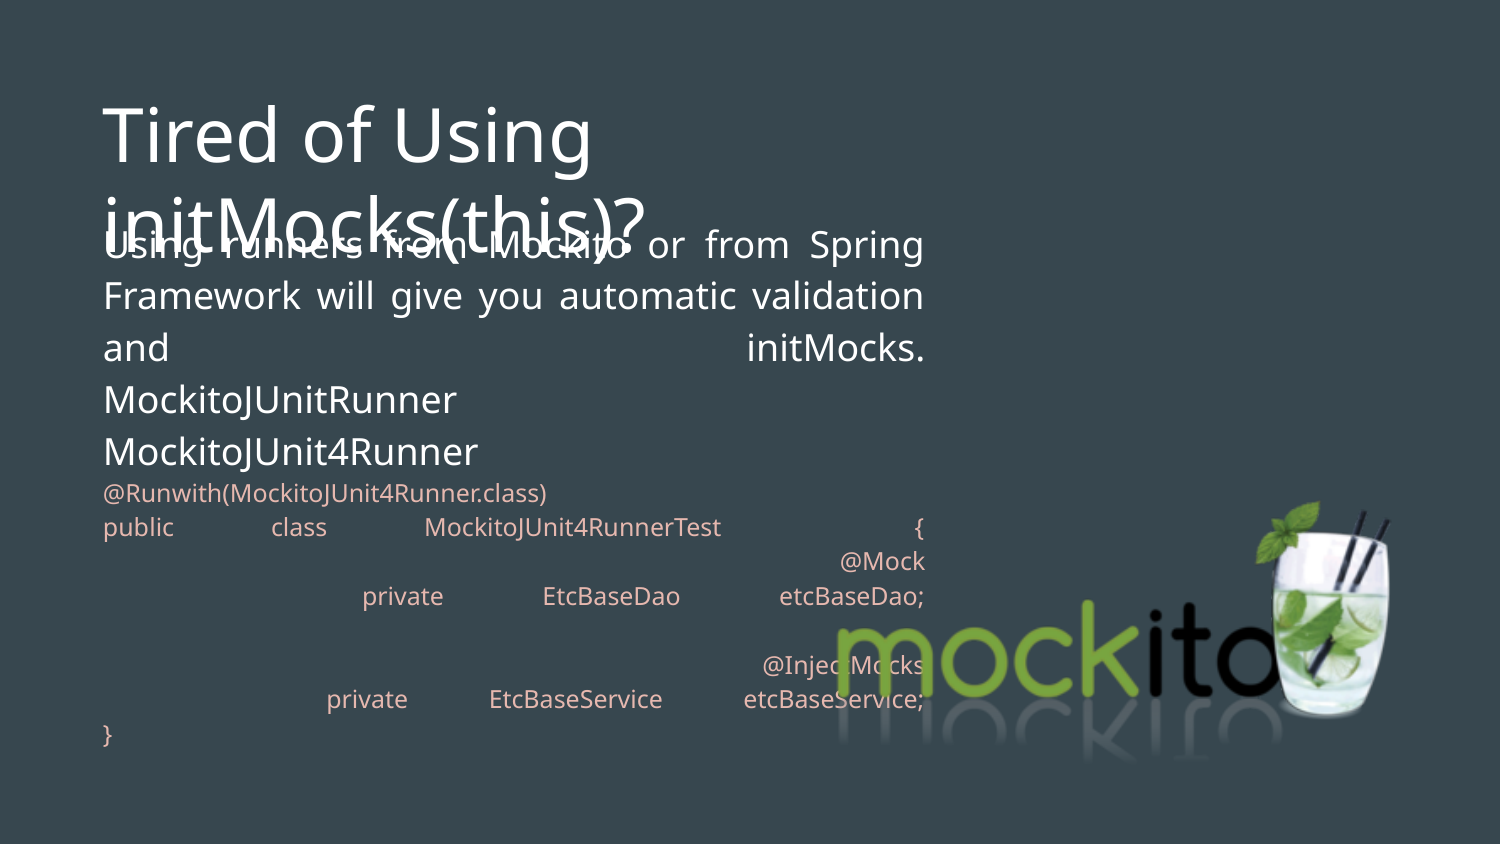

# Tired of Using initMocks(this)?
Using runners from Mockito or from Spring Framework will give you automatic validation and initMocks.
MockitoJUnitRunner
MockitoJUnit4Runner
@Runwith(MockitoJUnit4Runner.class)
public class MockitoJUnit4RunnerTest {
 	@Mock
 	private EtcBaseDao etcBaseDao;
 	@InjectMocks
 	private EtcBaseService etcBaseService;
}